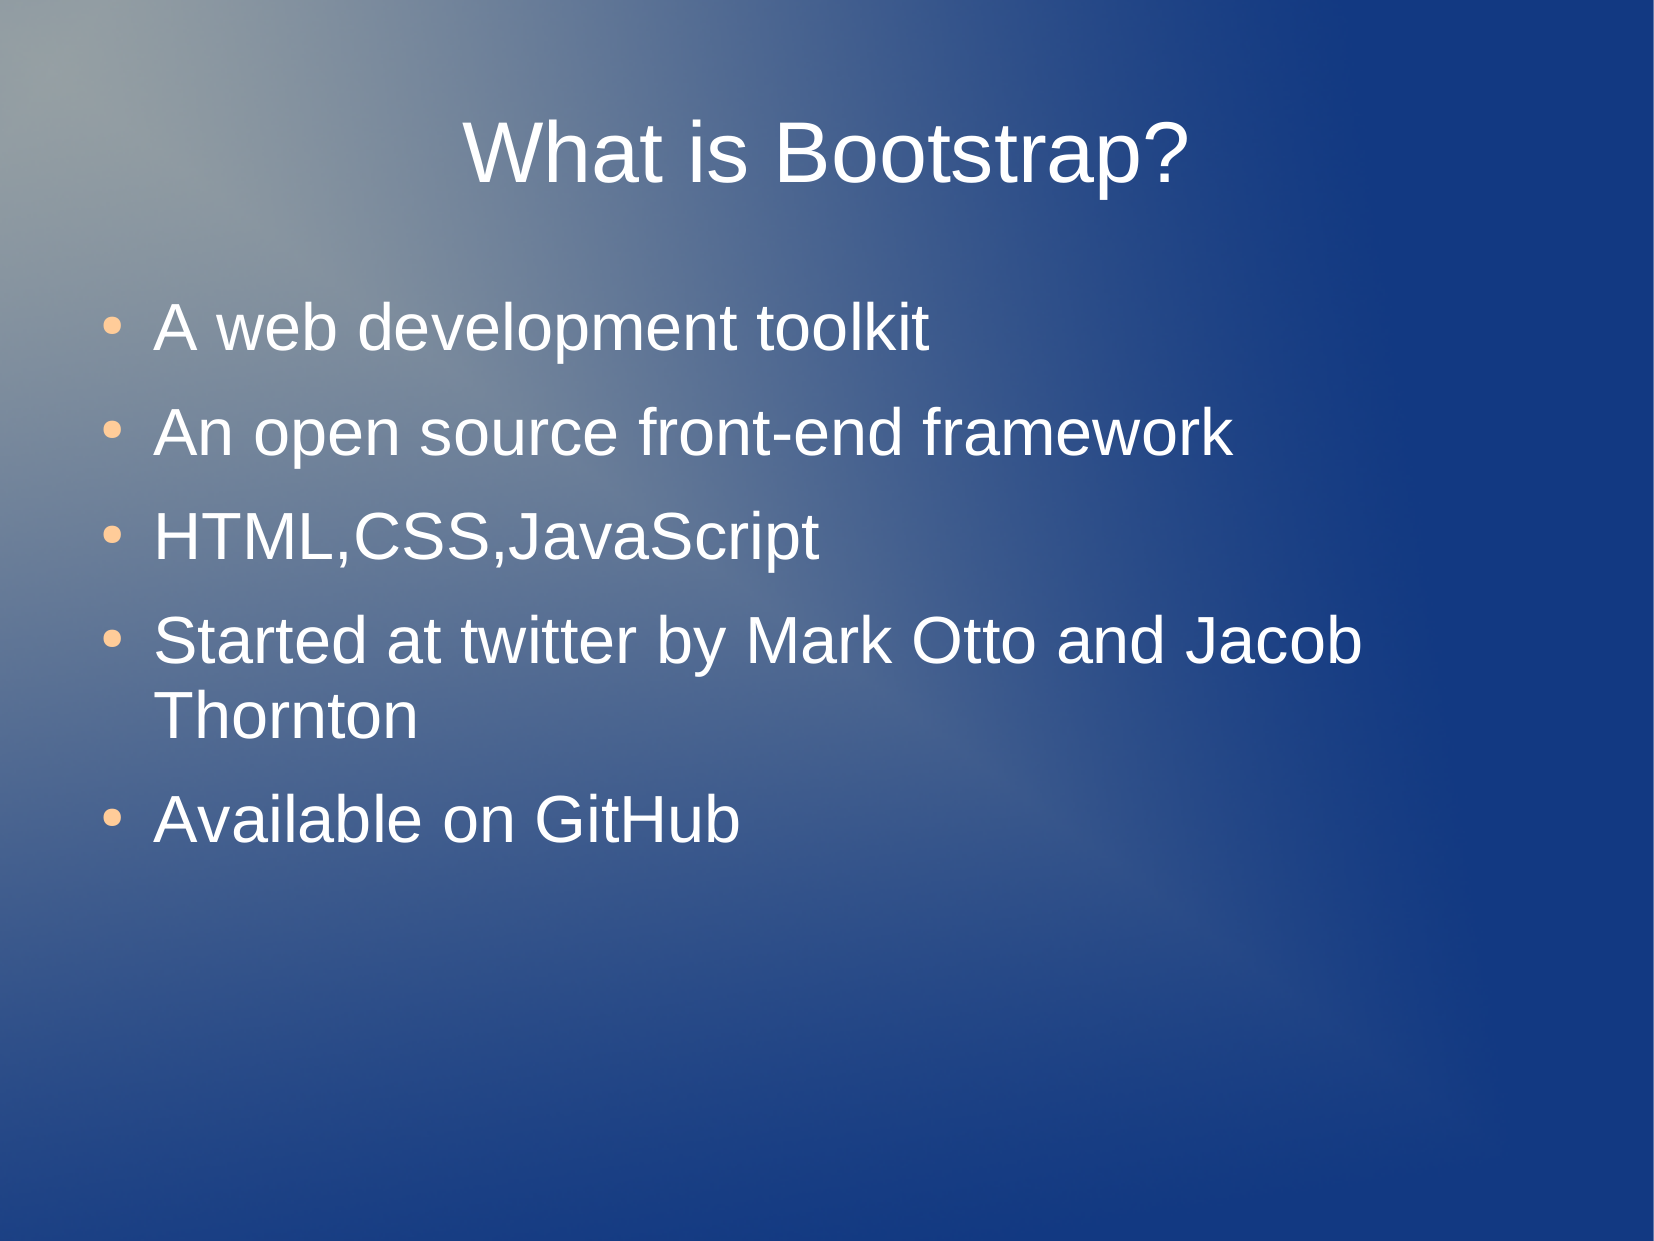

# What is Bootstrap?
A web development toolkit
An open source front-end framework
HTML,CSS,JavaScript
Started at twitter by Mark Otto and Jacob Thornton
Available on GitHub